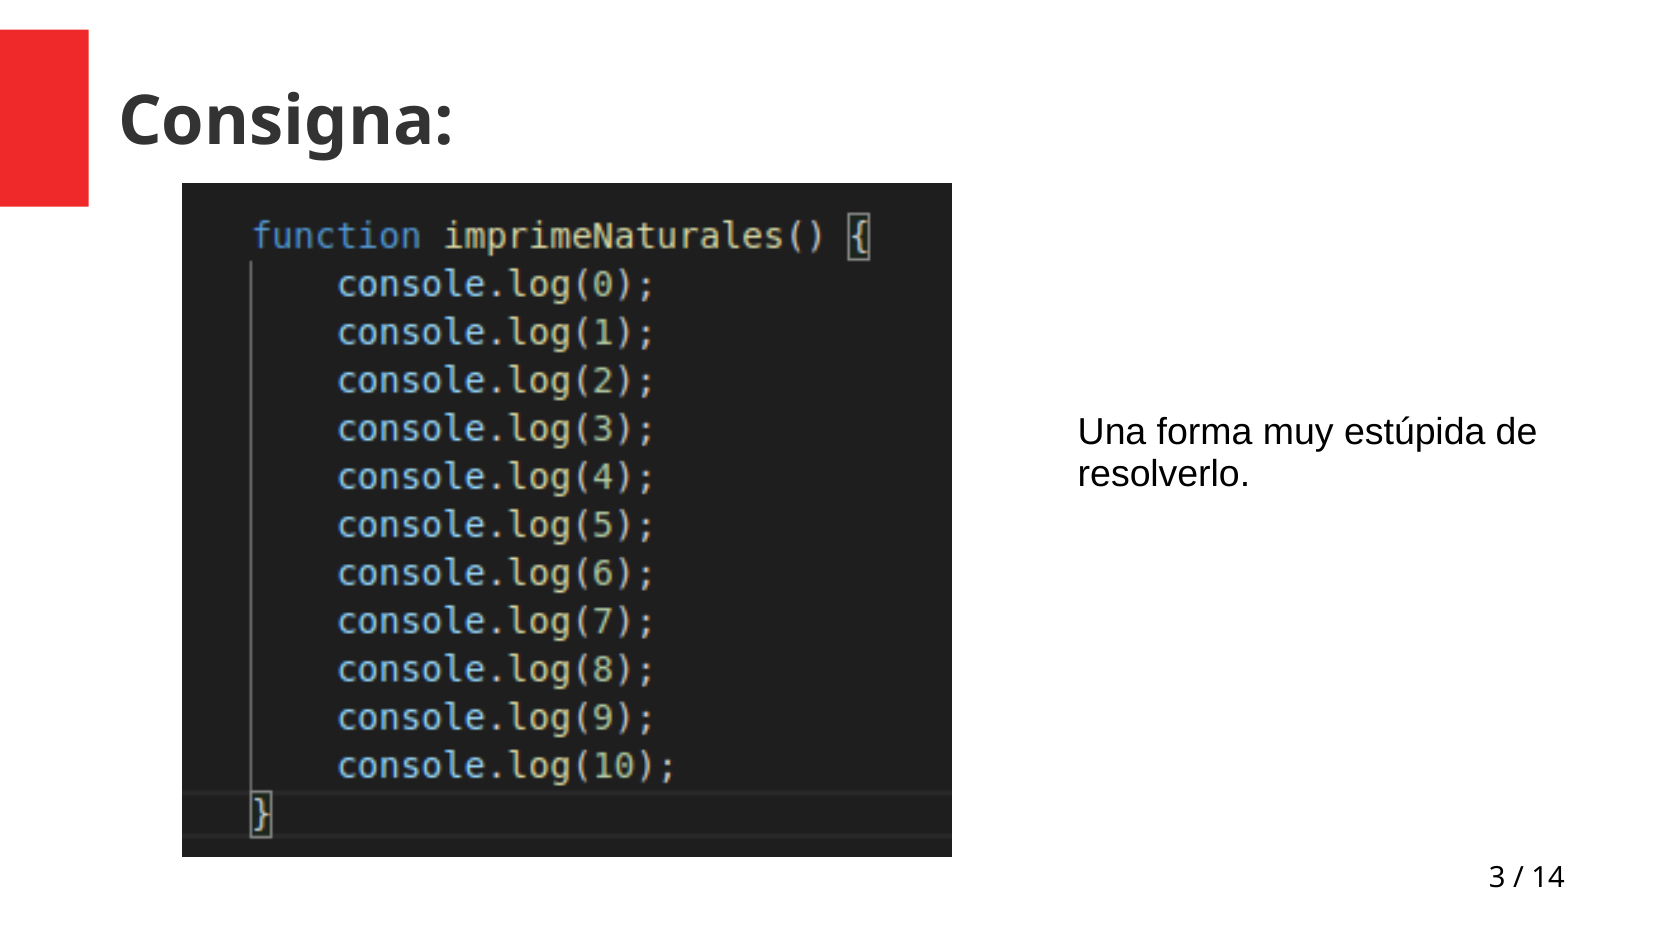

# Consigna:
Una forma muy estúpida de
resolverlo.
3